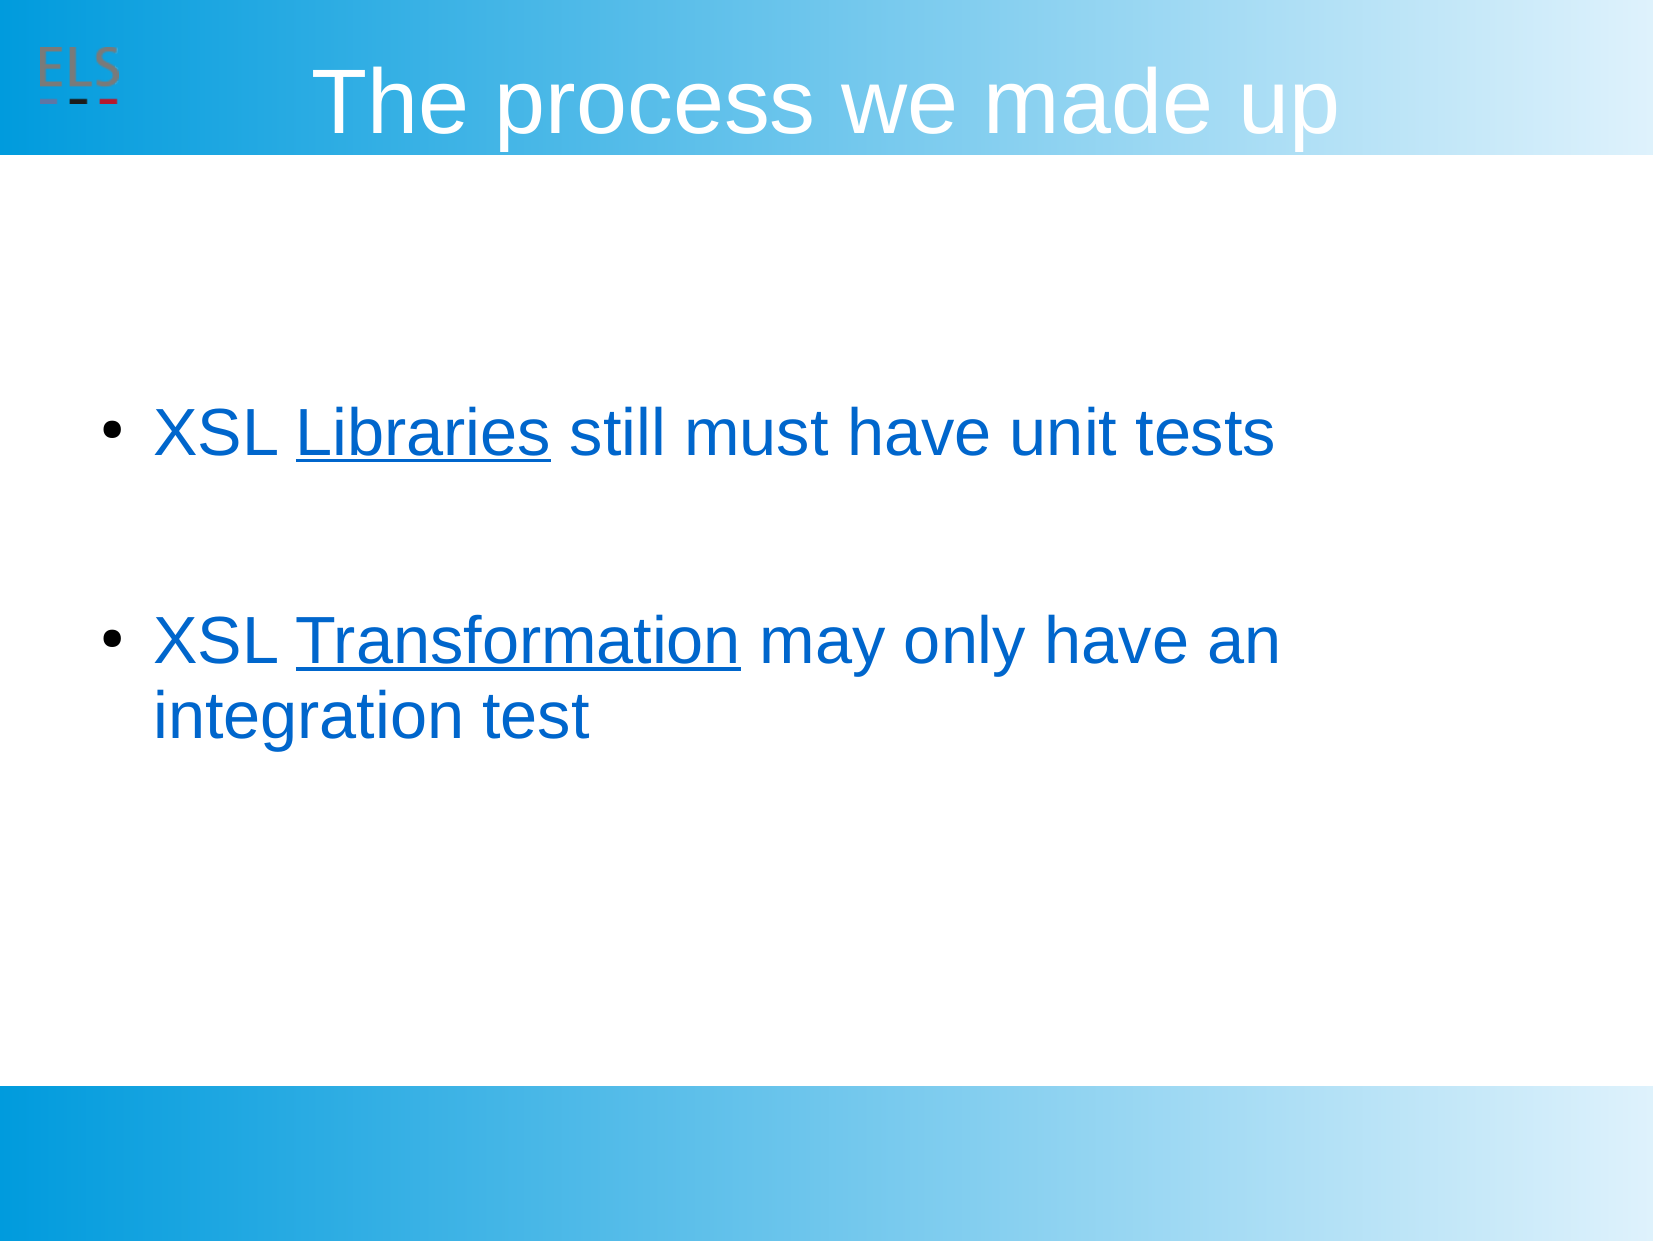

# The process we made up
XSL Libraries still must have unit tests
XSL Transformation may only have an integration test